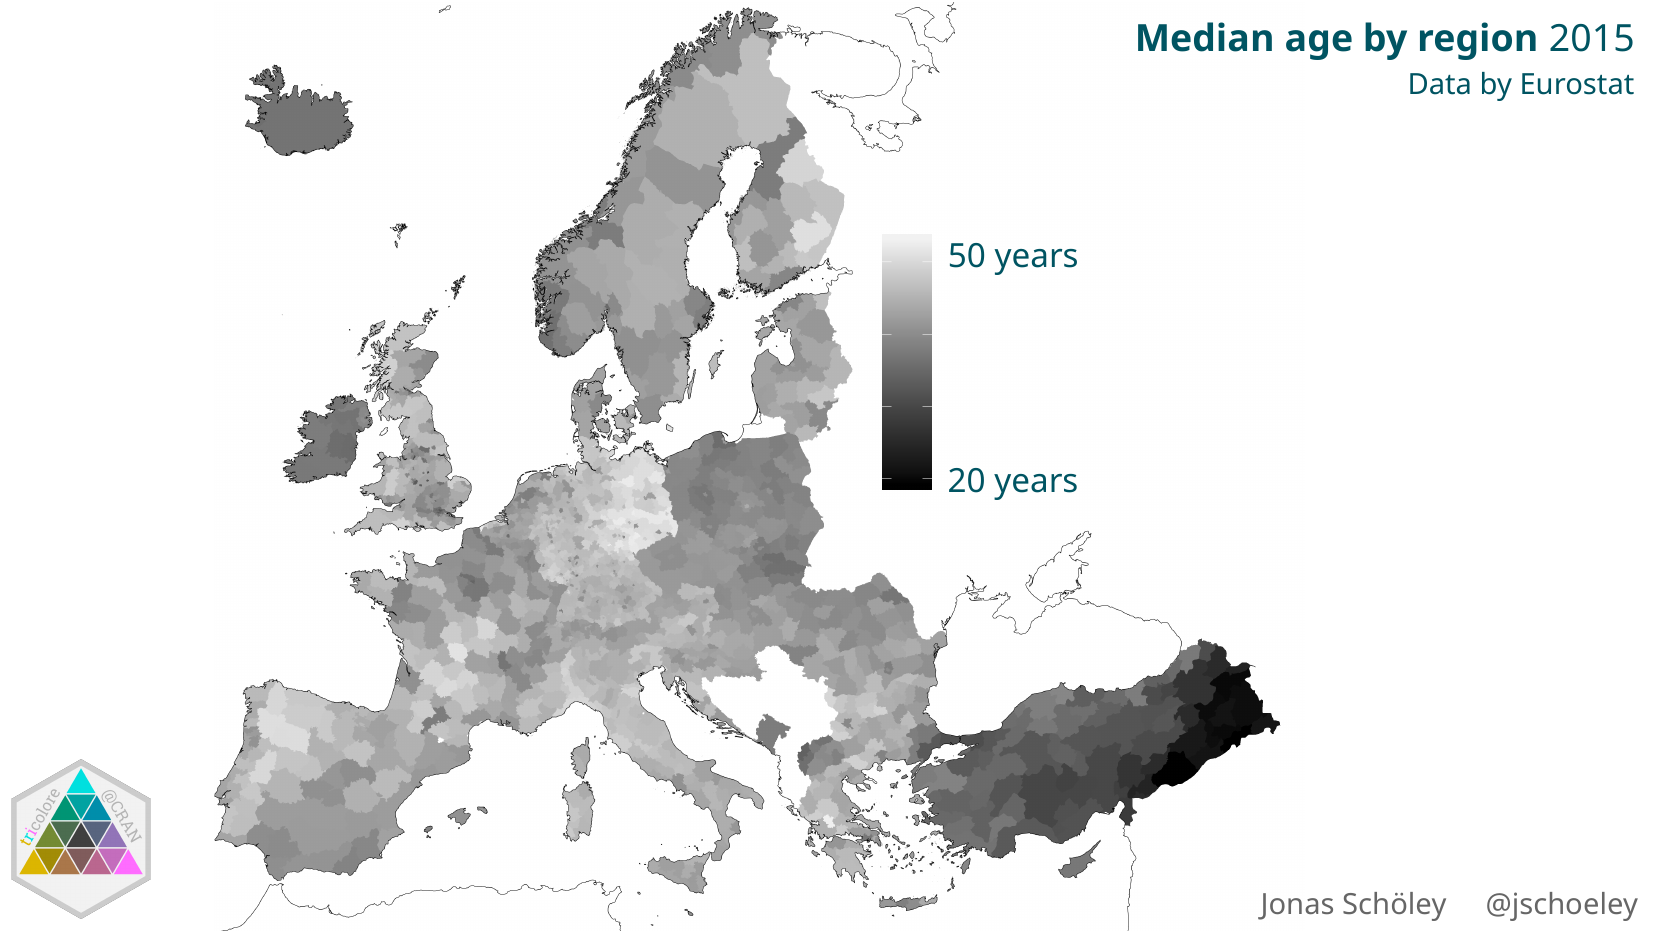

Median age by region 2015
Data by Eurostat
50 years
20 years
Jonas Schöley	@jschoeley